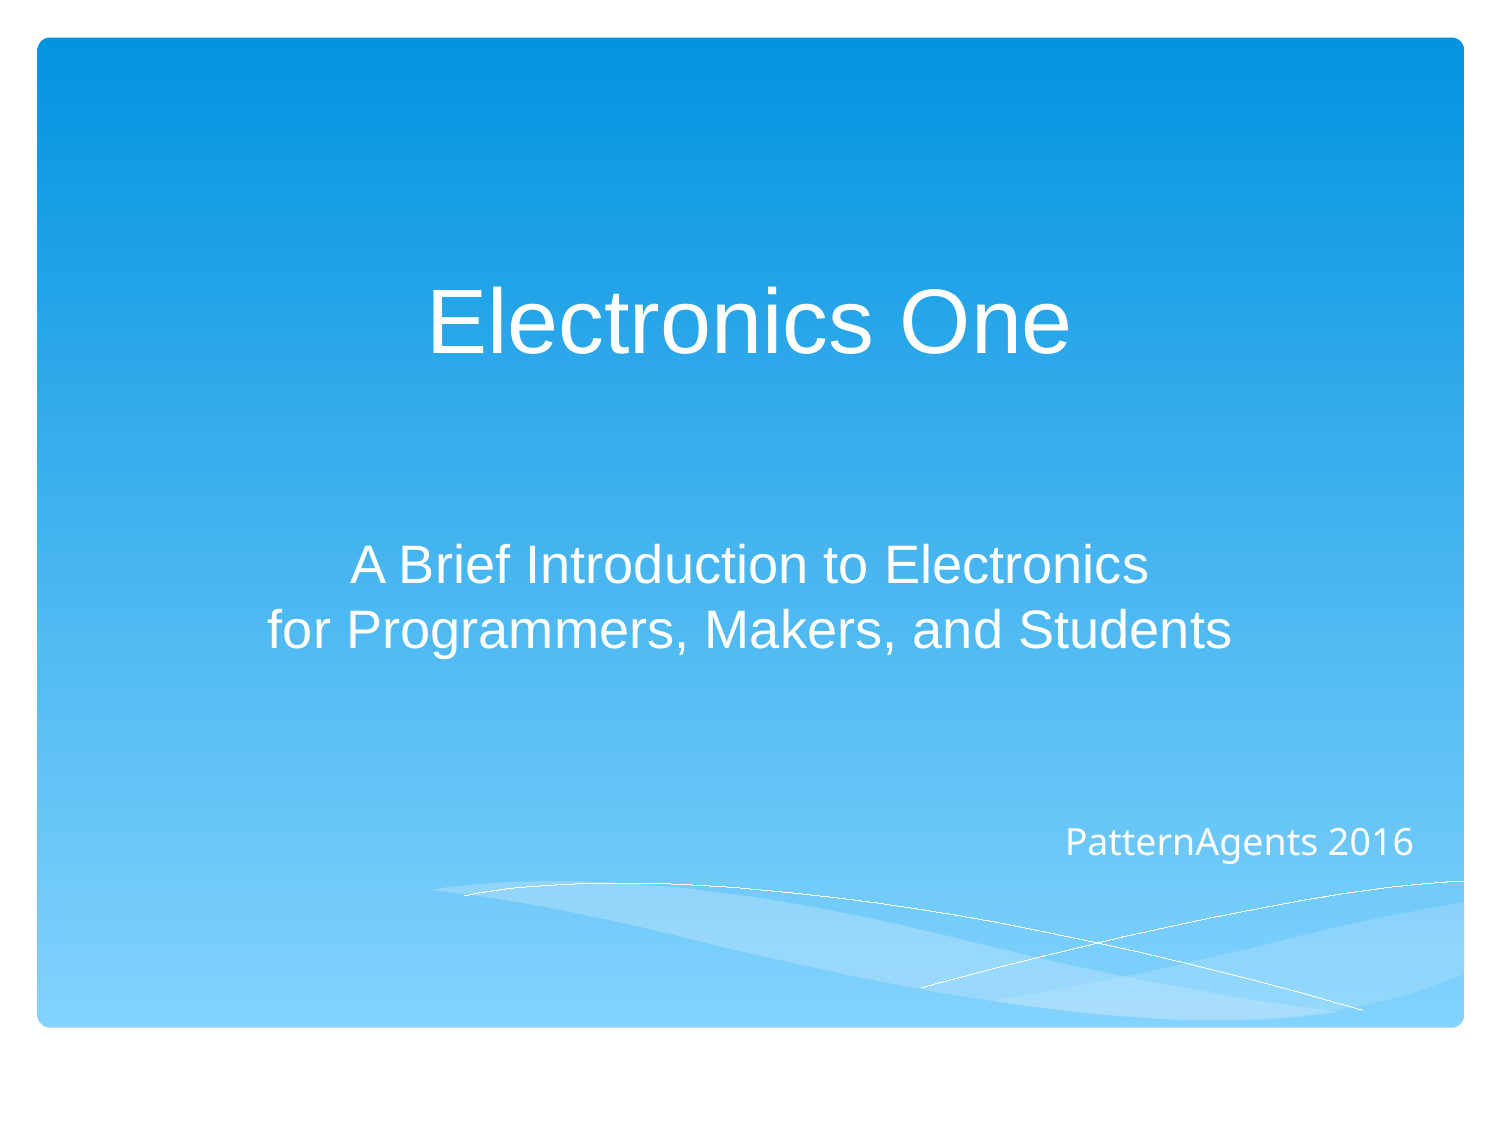

# Electronics One
A Brief Introduction to Electronics
for Programmers, Makers, and Students
PatternAgents 2016